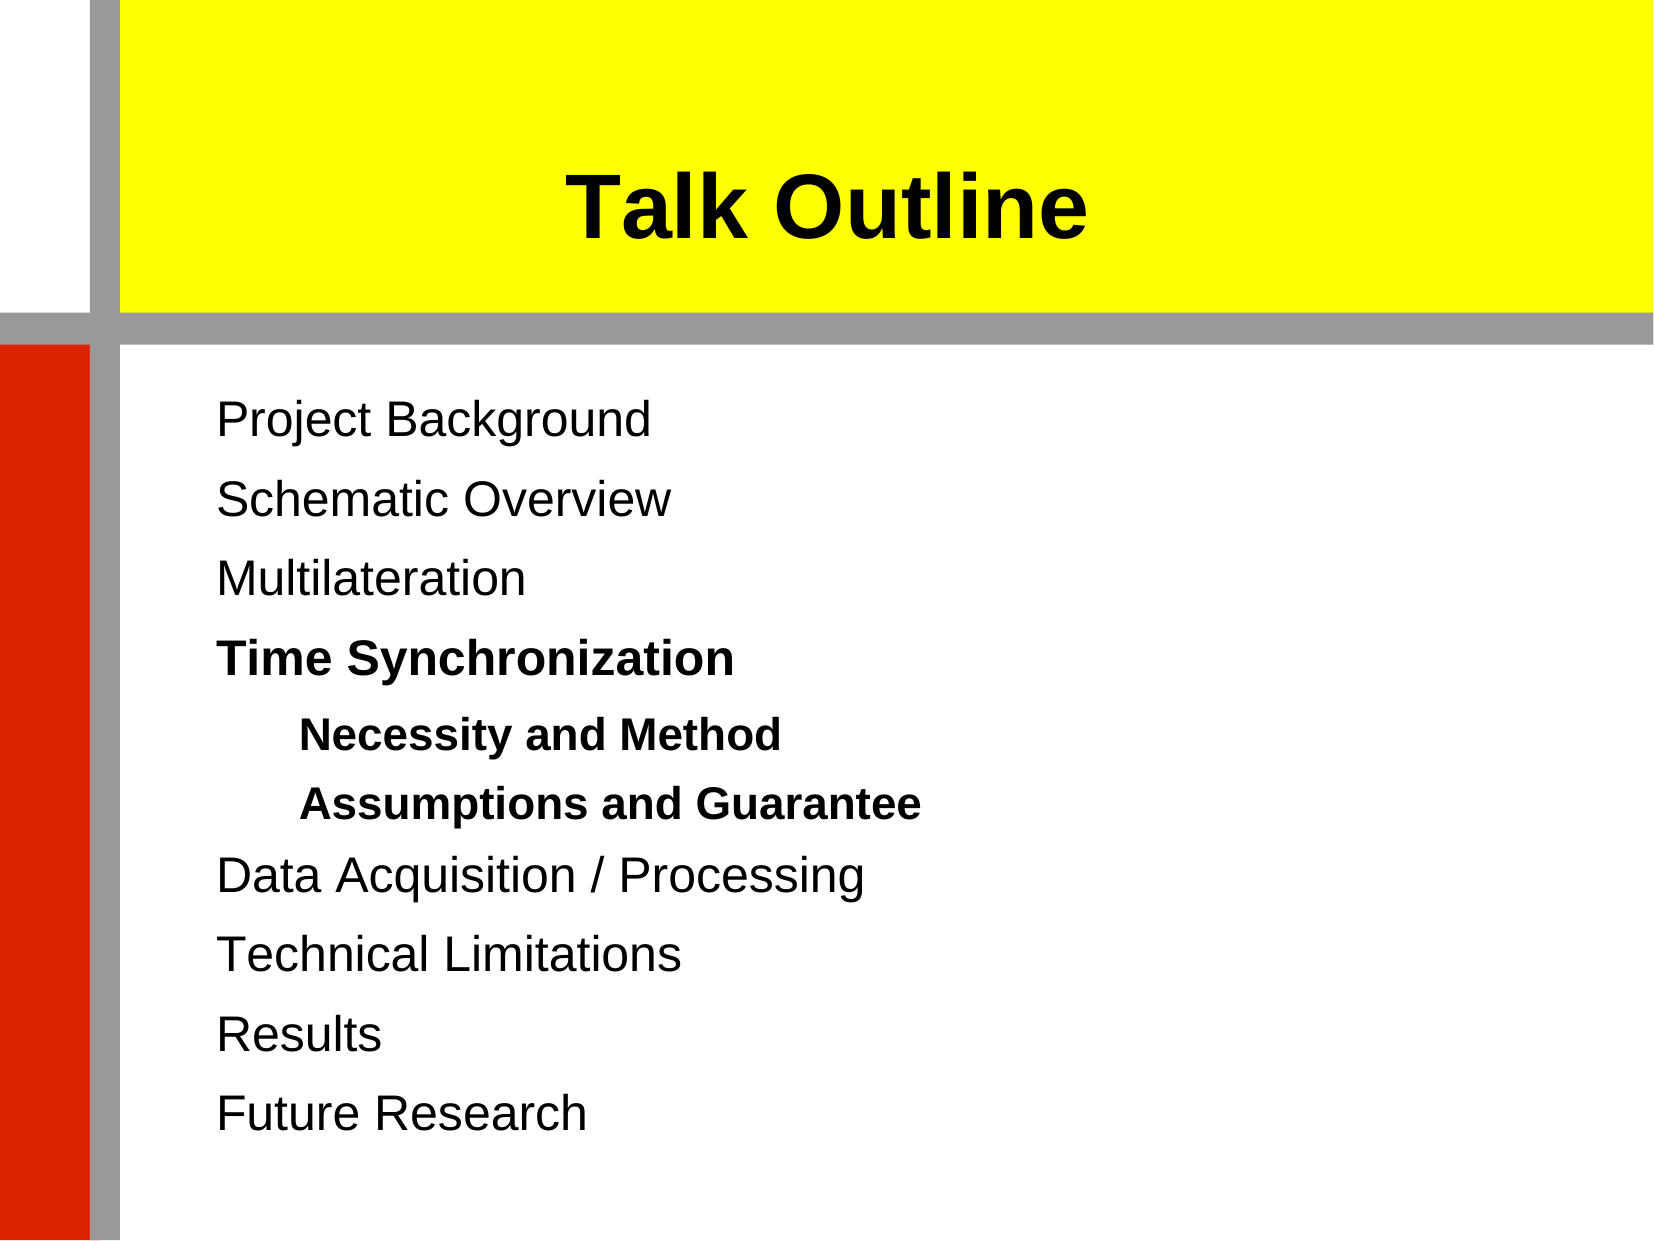

# Talk Outline
Project Background
Schematic Overview
Multilateration
Time Synchronization
Necessity and Method
Assumptions and Guarantee
Data Acquisition / Processing
Technical Limitations
Results
Future Research